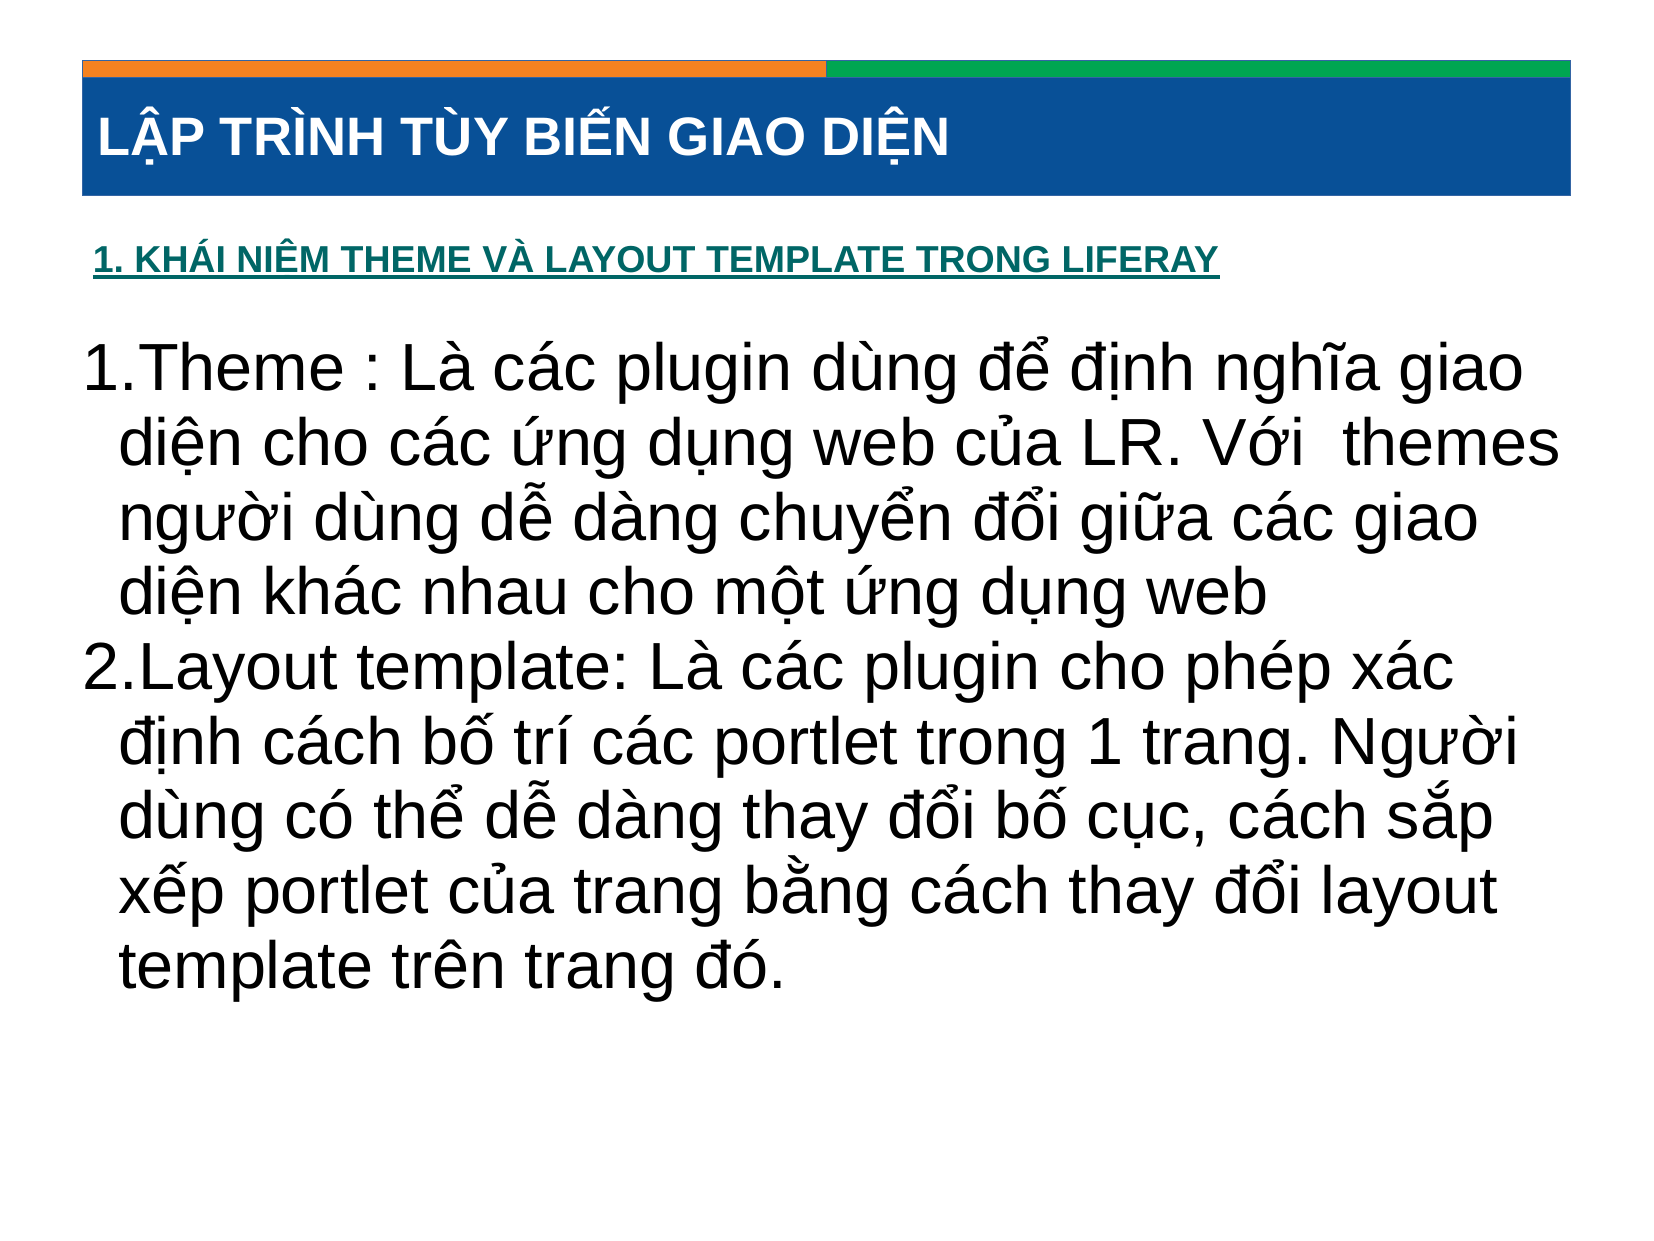

LẬP TRÌNH TÙY BIẾN GIAO DIỆN
1. KHÁI NIỆM THEME VÀ LAYOUT TEMPLATE TRONG LIFERAY
# Theme : Là các plugin dùng để định nghĩa giao diện cho các ứng dụng web của LR. Với themes người dùng dễ dàng chuyển đổi giữa các giao diện khác nhau cho một ứng dụng web
Layout template: Là các plugin cho phép xác định cách bố trí các portlet trong 1 trang. Người dùng có thể dễ dàng thay đổi bố cục, cách sắp xếp portlet của trang bằng cách thay đổi layout template trên trang đó.